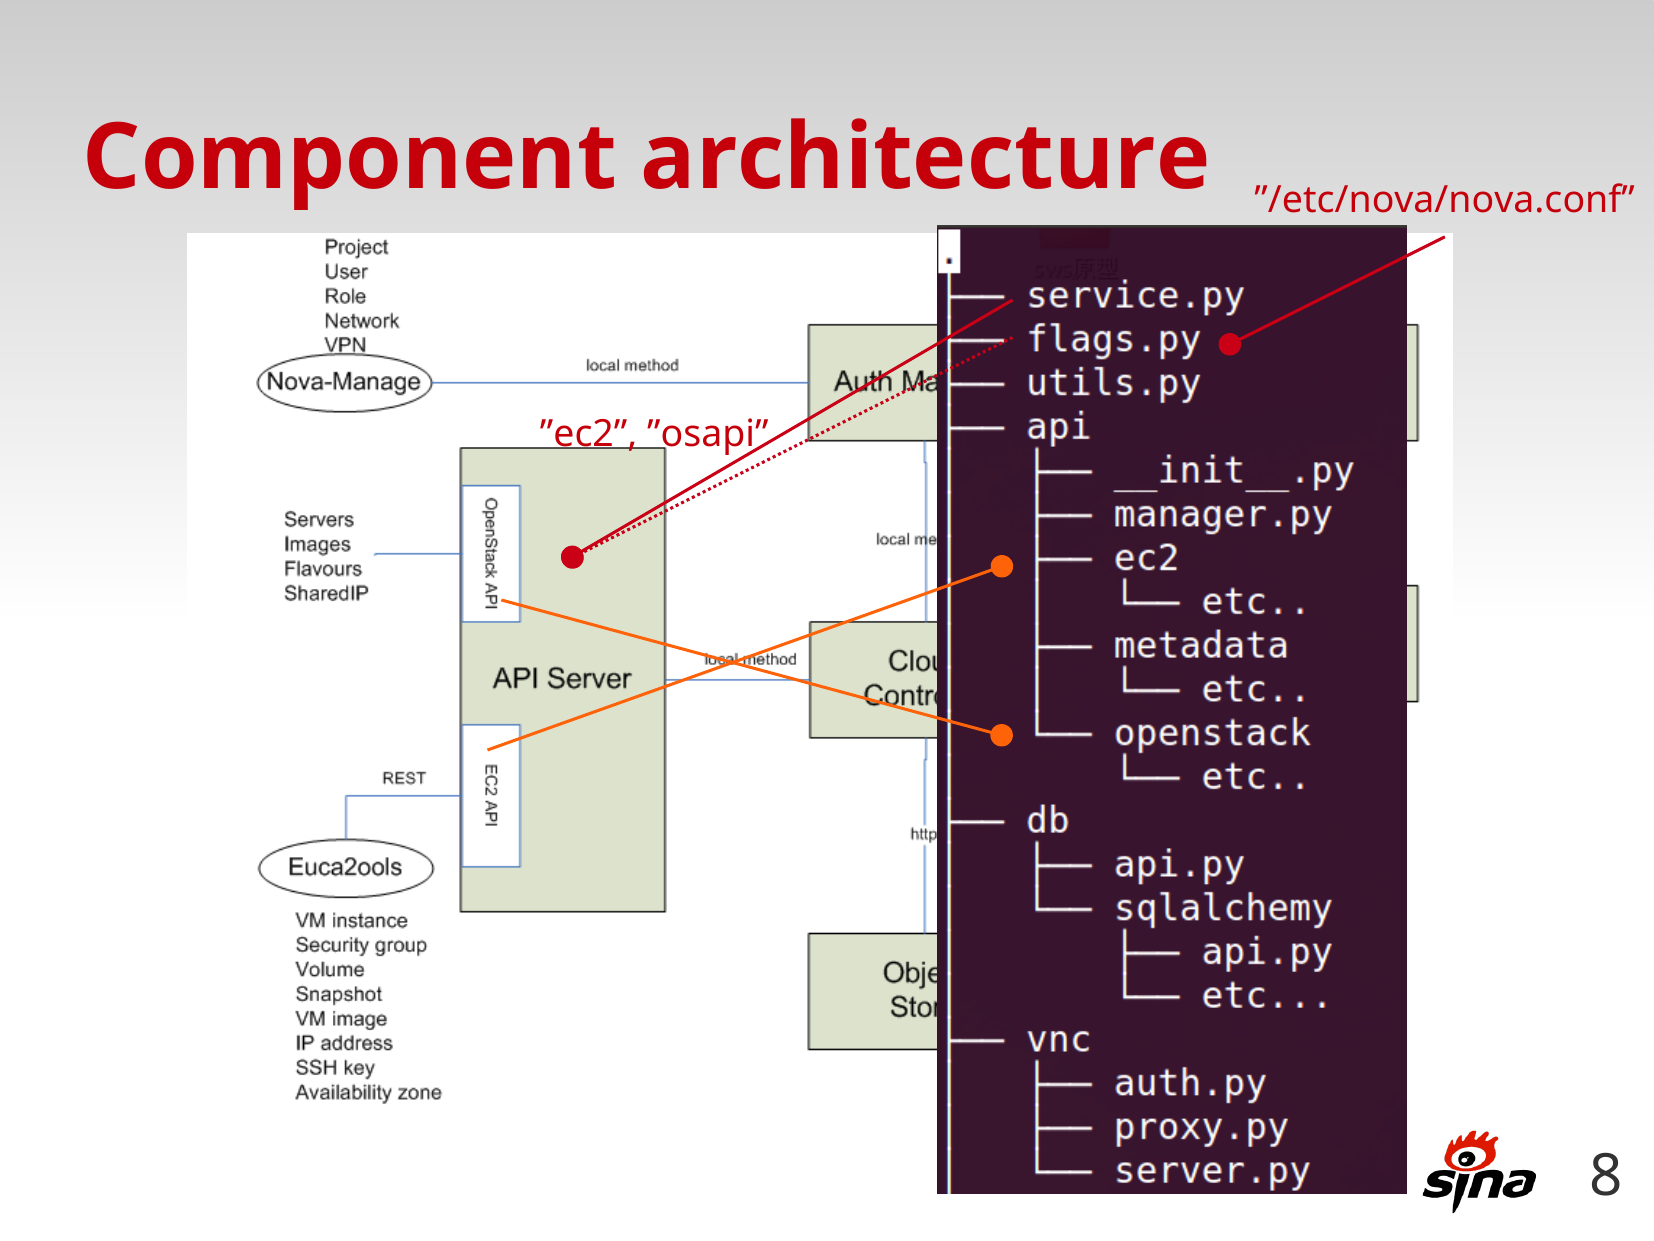

# Component architecture
”/etc/nova/nova.conf”
”ec2”, ”osapi”
8